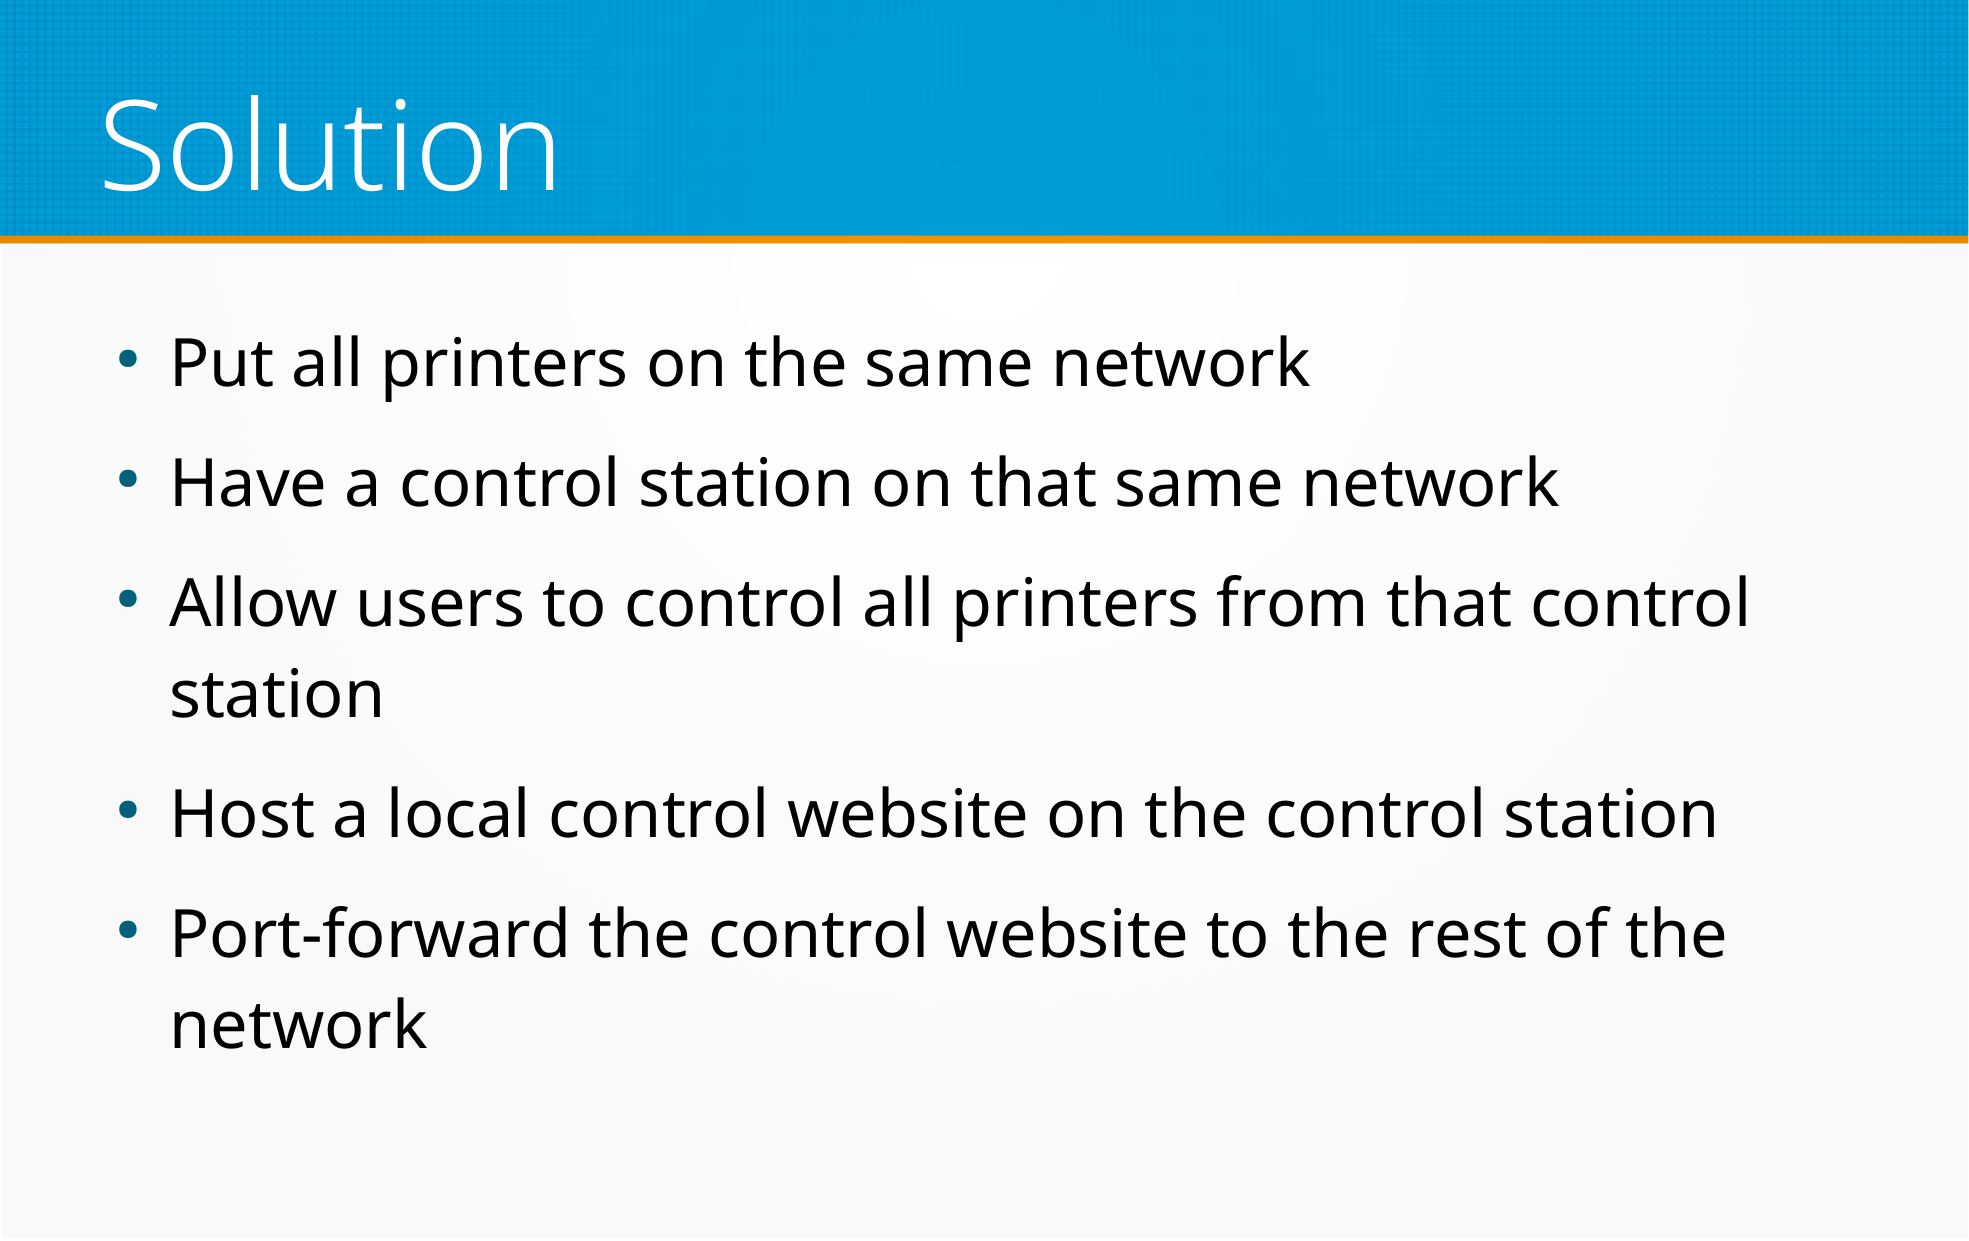

# Solution
Put all printers on the same network
Have a control station on that same network
Allow users to control all printers from that control station
Host a local control website on the control station
Port-forward the control website to the rest of the network